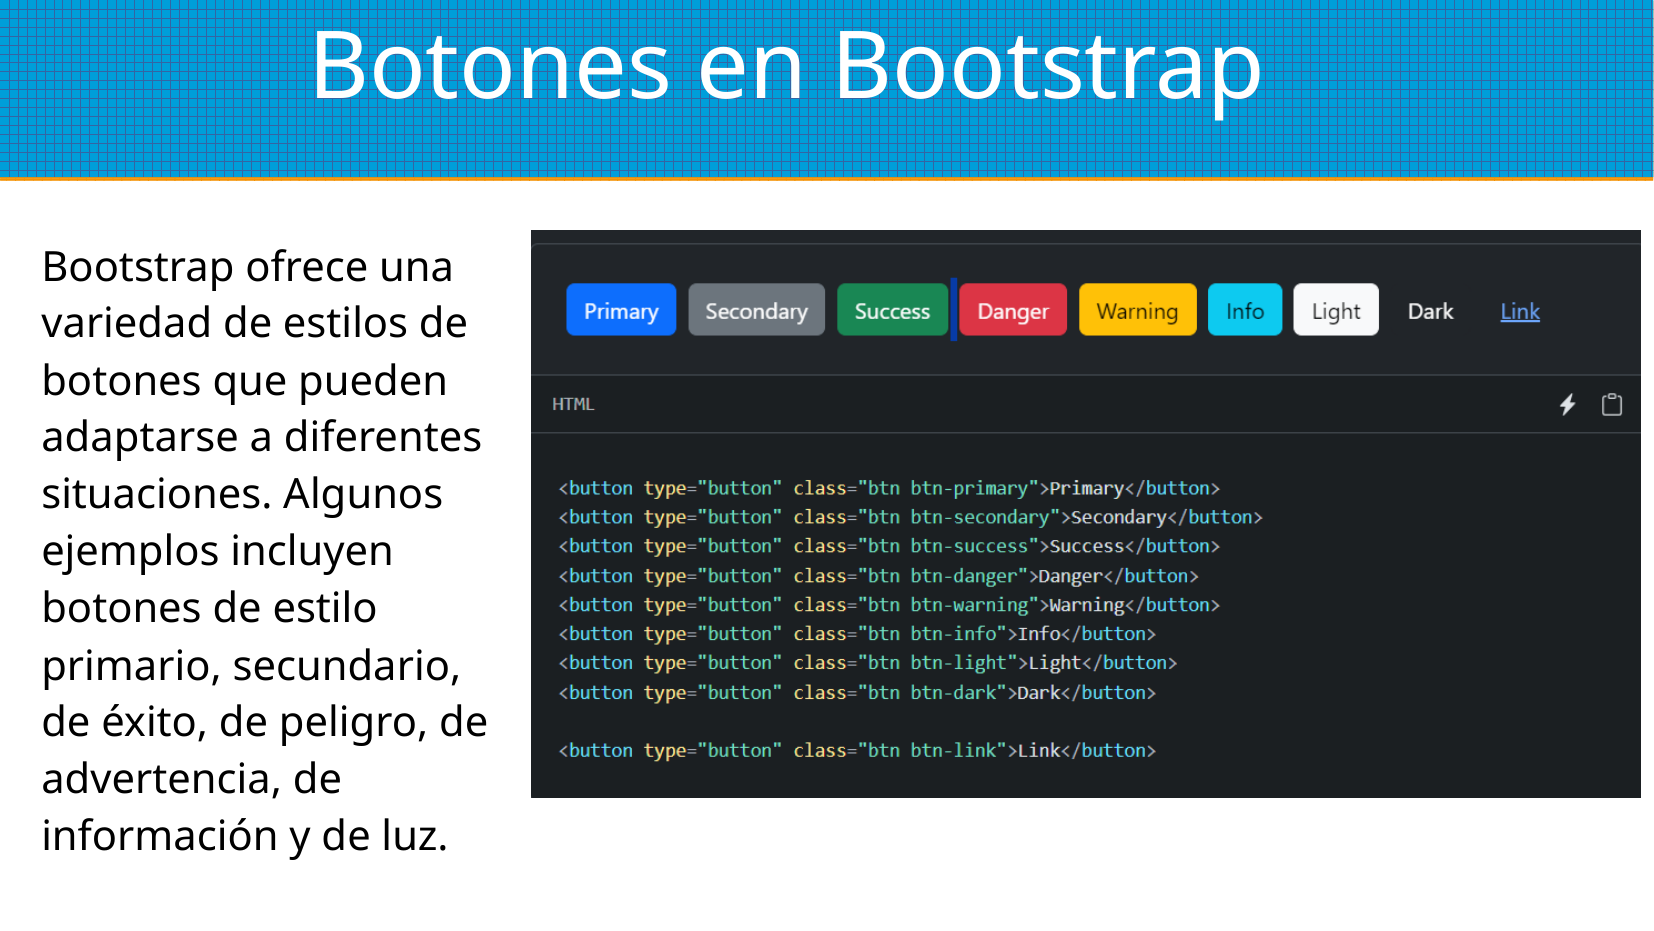

# Botones en Bootstrap
Bootstrap ofrece una variedad de estilos de botones que pueden adaptarse a diferentes situaciones. Algunos ejemplos incluyen botones de estilo primario, secundario, de éxito, de peligro, de advertencia, de información y de luz.